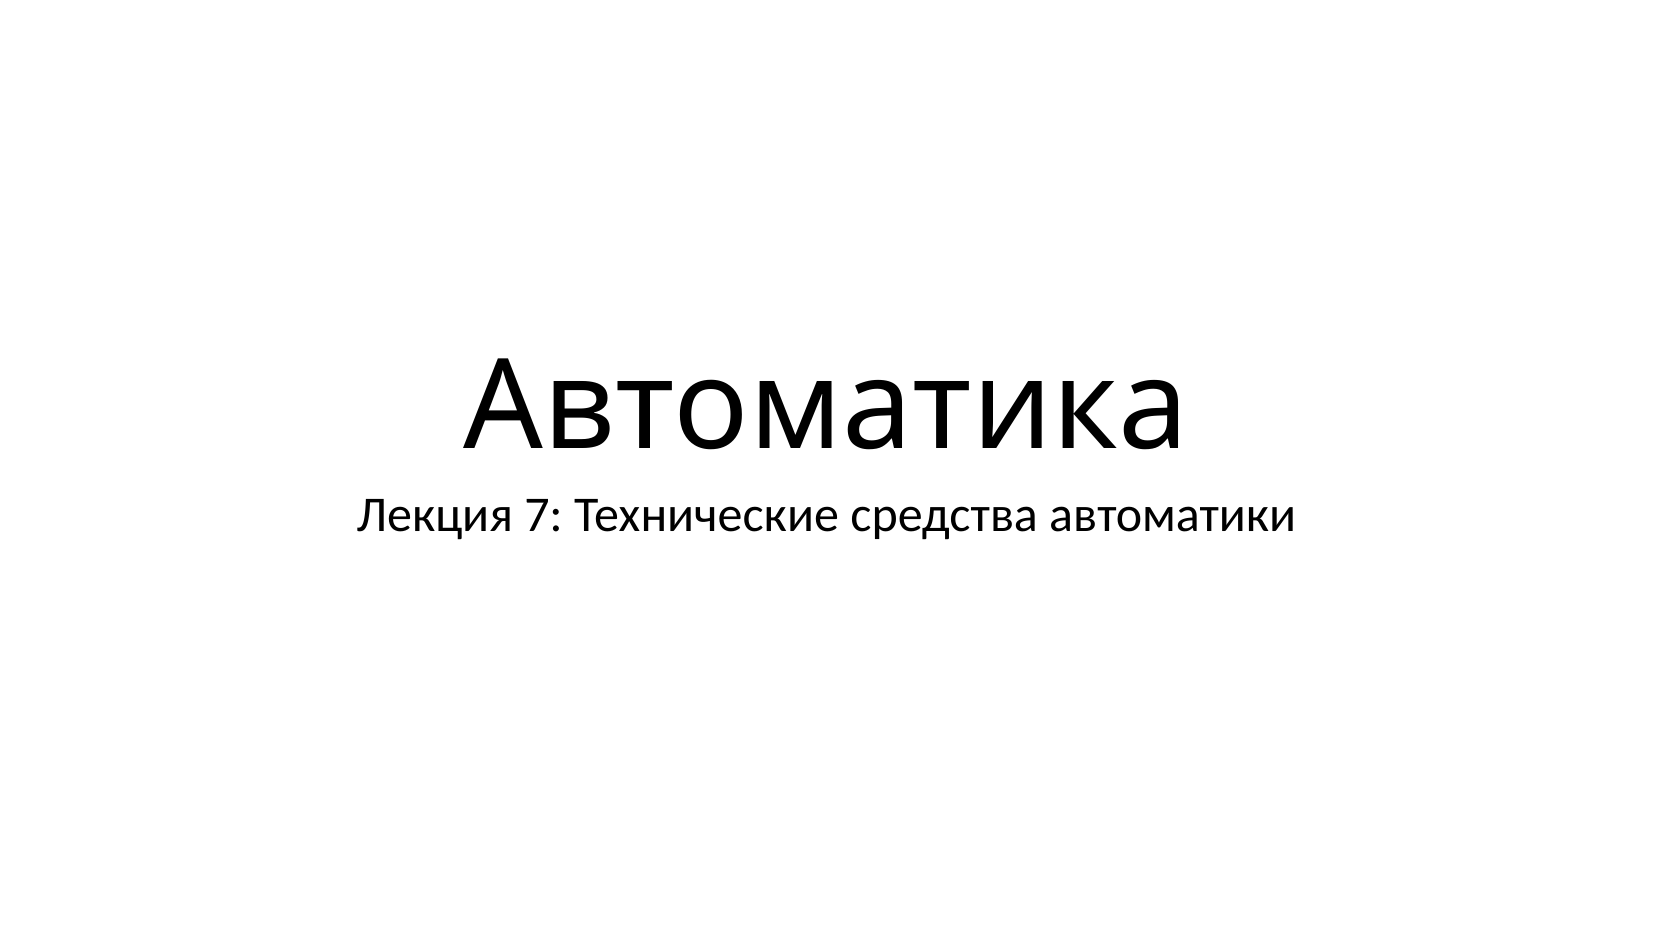

# Автоматика
Лекция 7: Технические средства автоматики